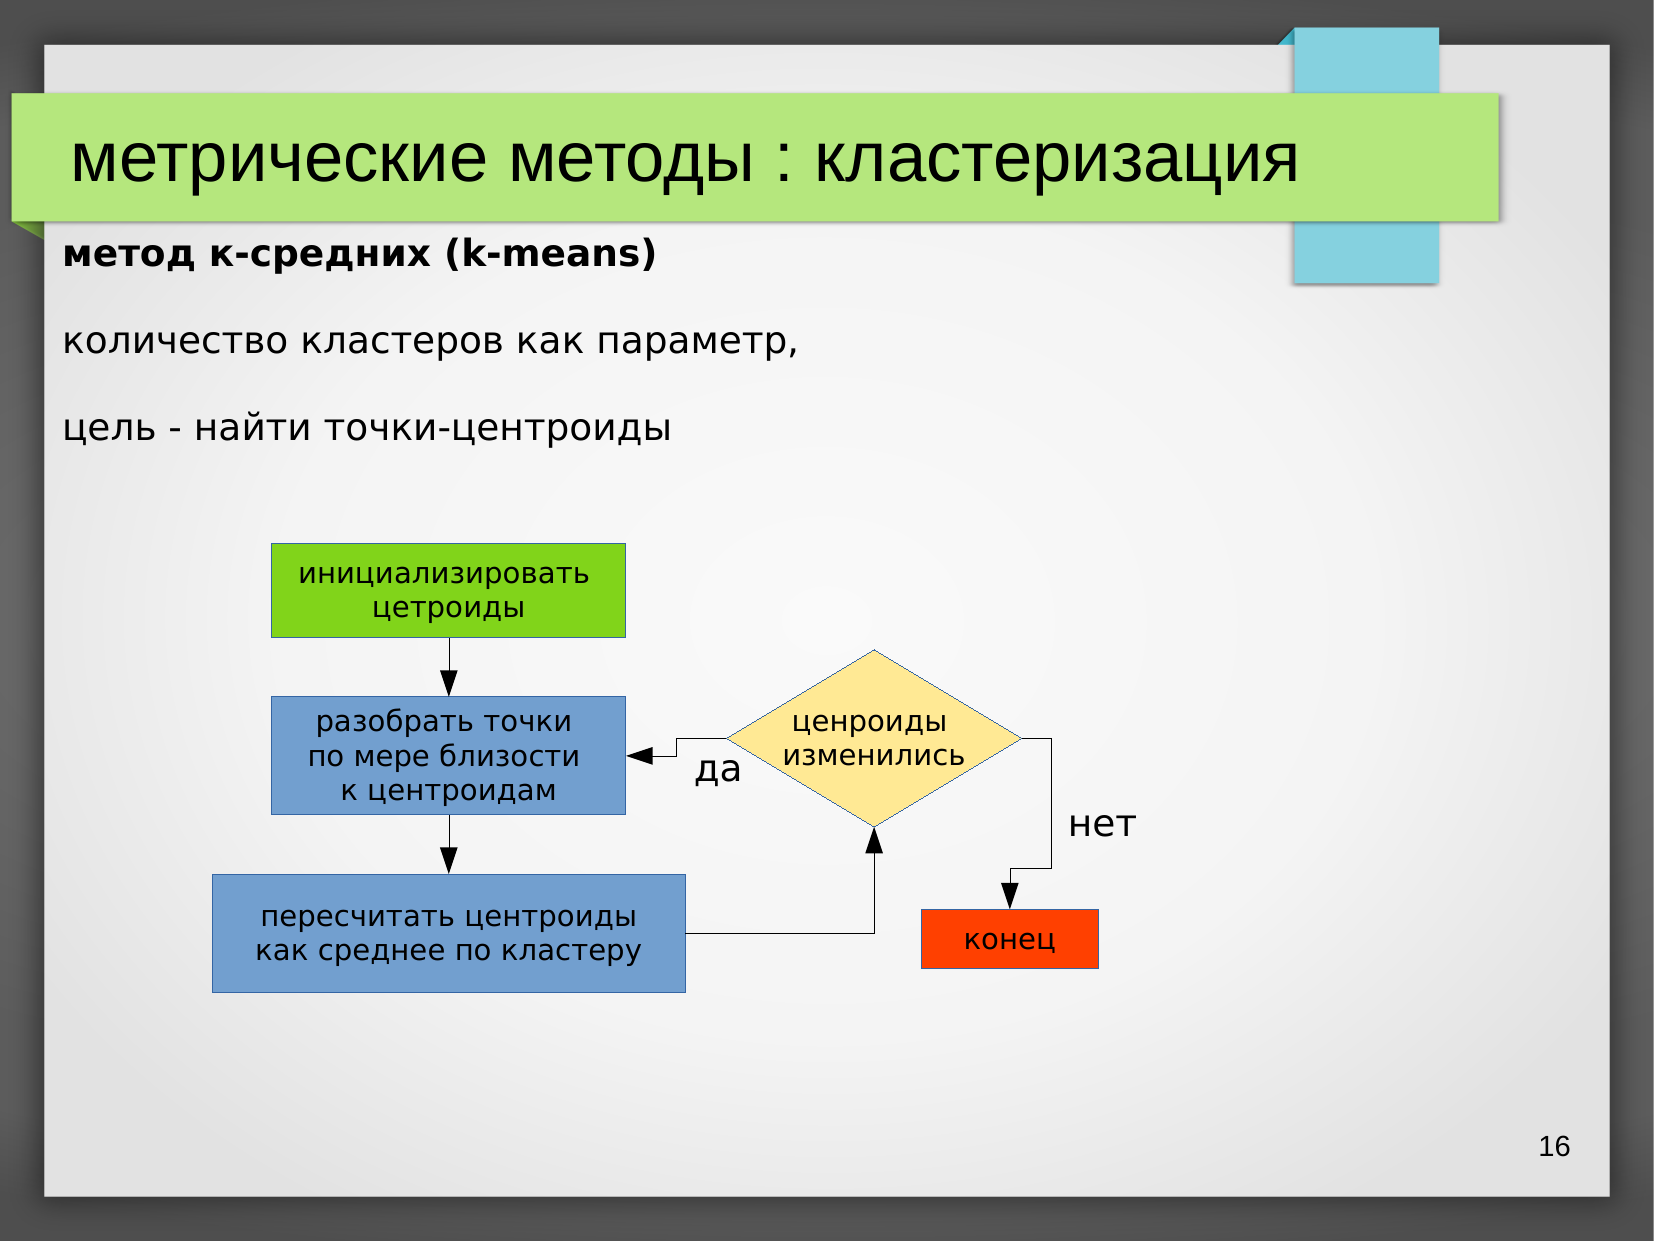

# метрические методы : кластеризация
метод к-средних (k-means)
количество кластеров как параметр,
цель - найти точки-центроиды
инициализировать
цетроиды
ценроиды
изменились
разобрать точки
по мере близости
к центроидам
пересчитать центроиды
как среднее по кластеру
конец
16